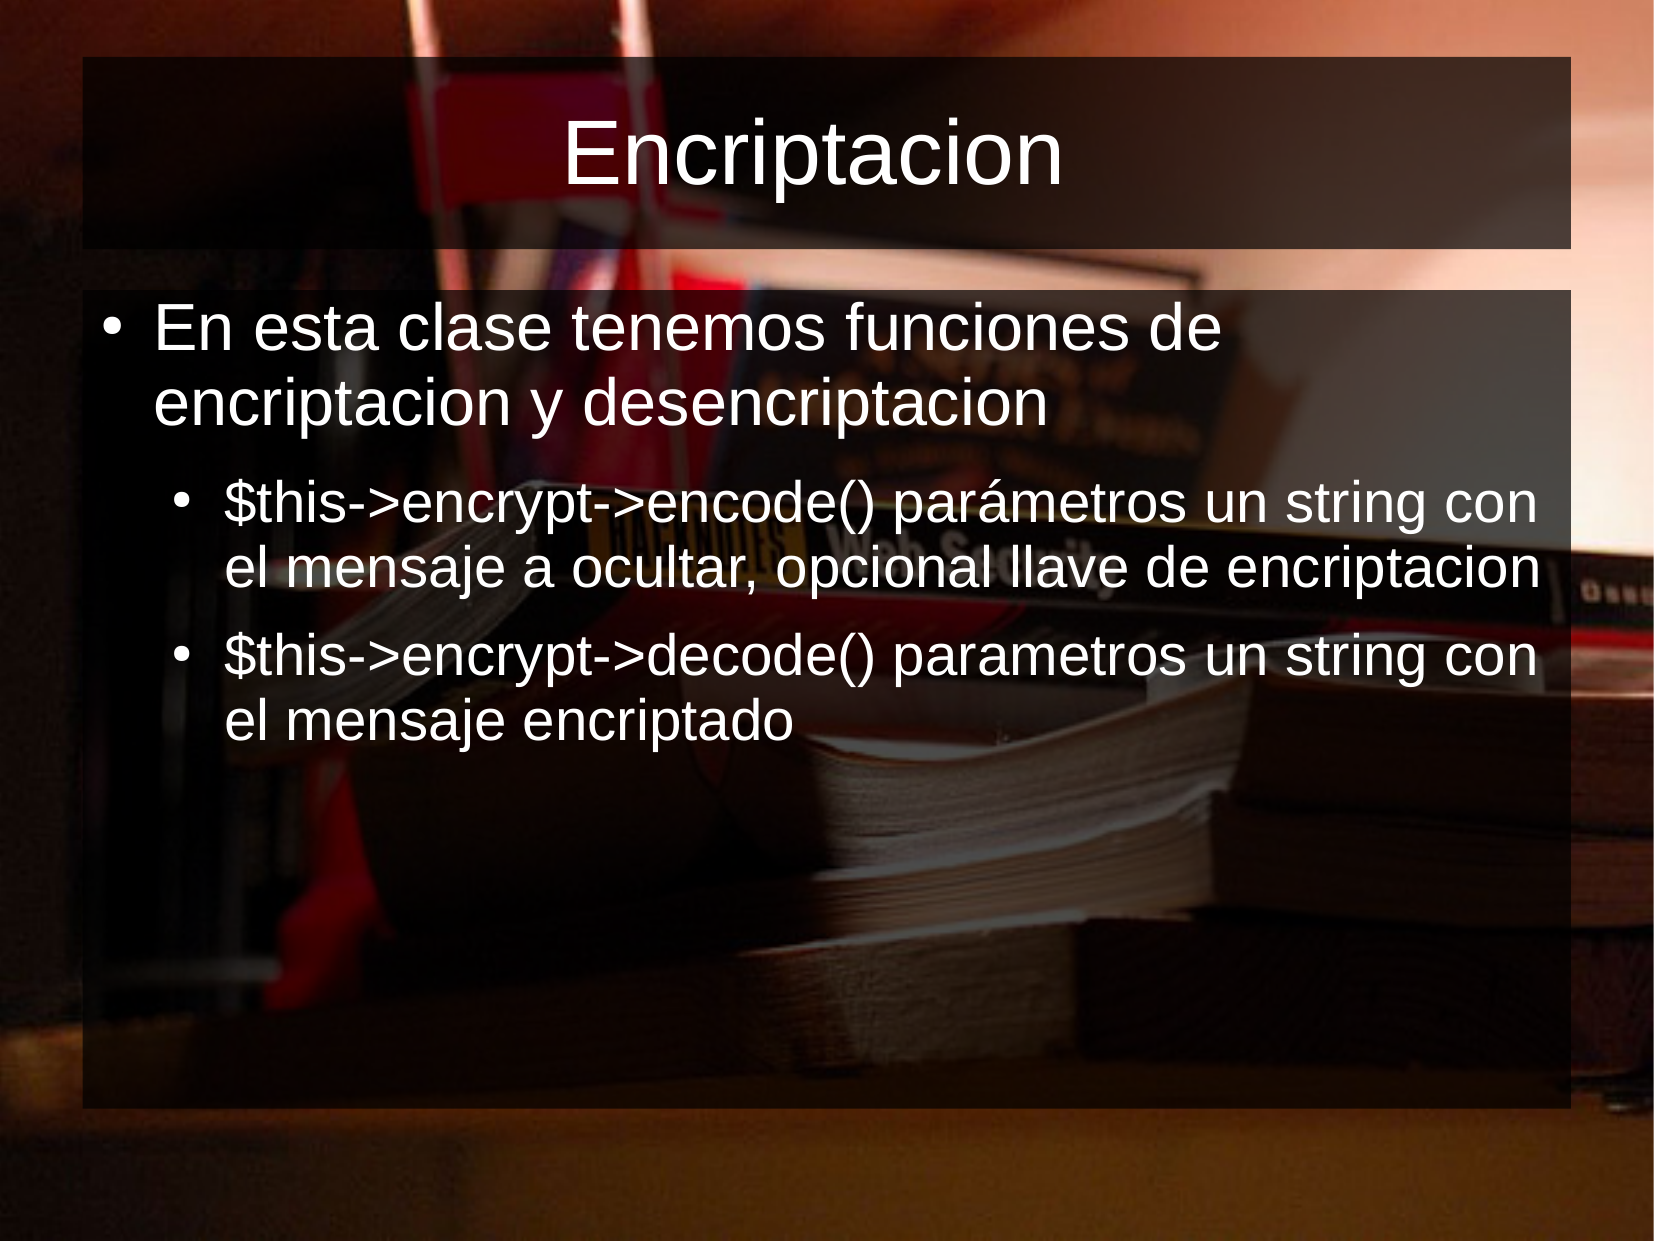

# Encriptacion
En esta clase tenemos funciones de encriptacion y desencriptacion
$this->encrypt->encode() parámetros un string con el mensaje a ocultar, opcional llave de encriptacion
$this->encrypt->decode() parametros un string con el mensaje encriptado